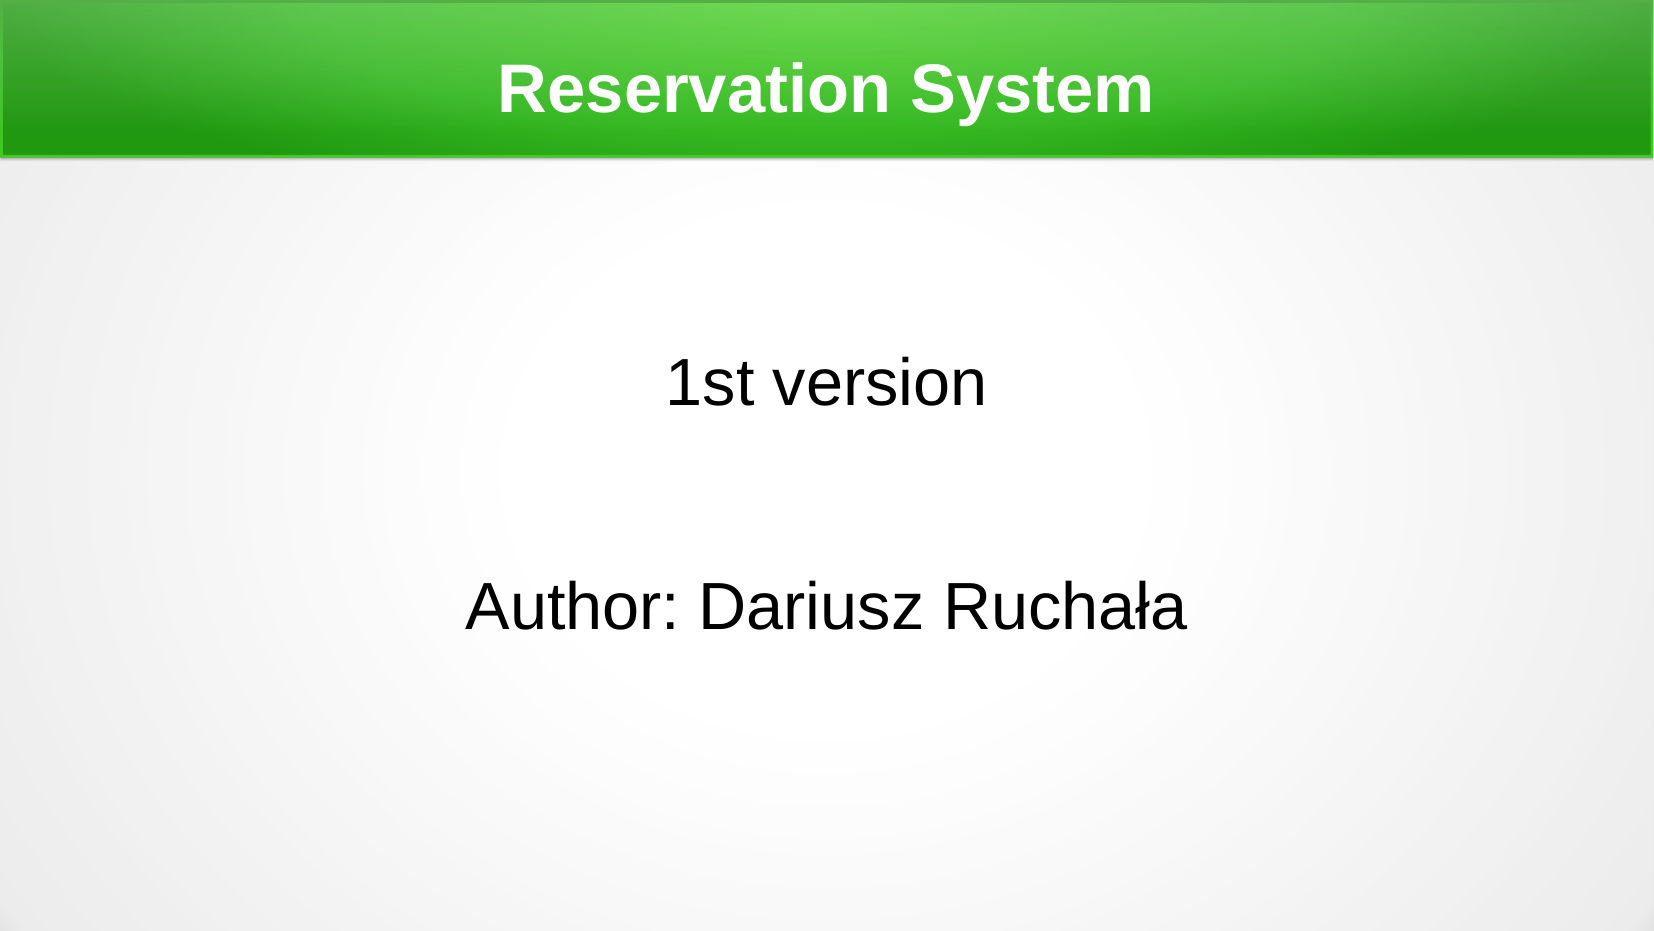

# Reservation System
1st version
Author: Dariusz Ruchała